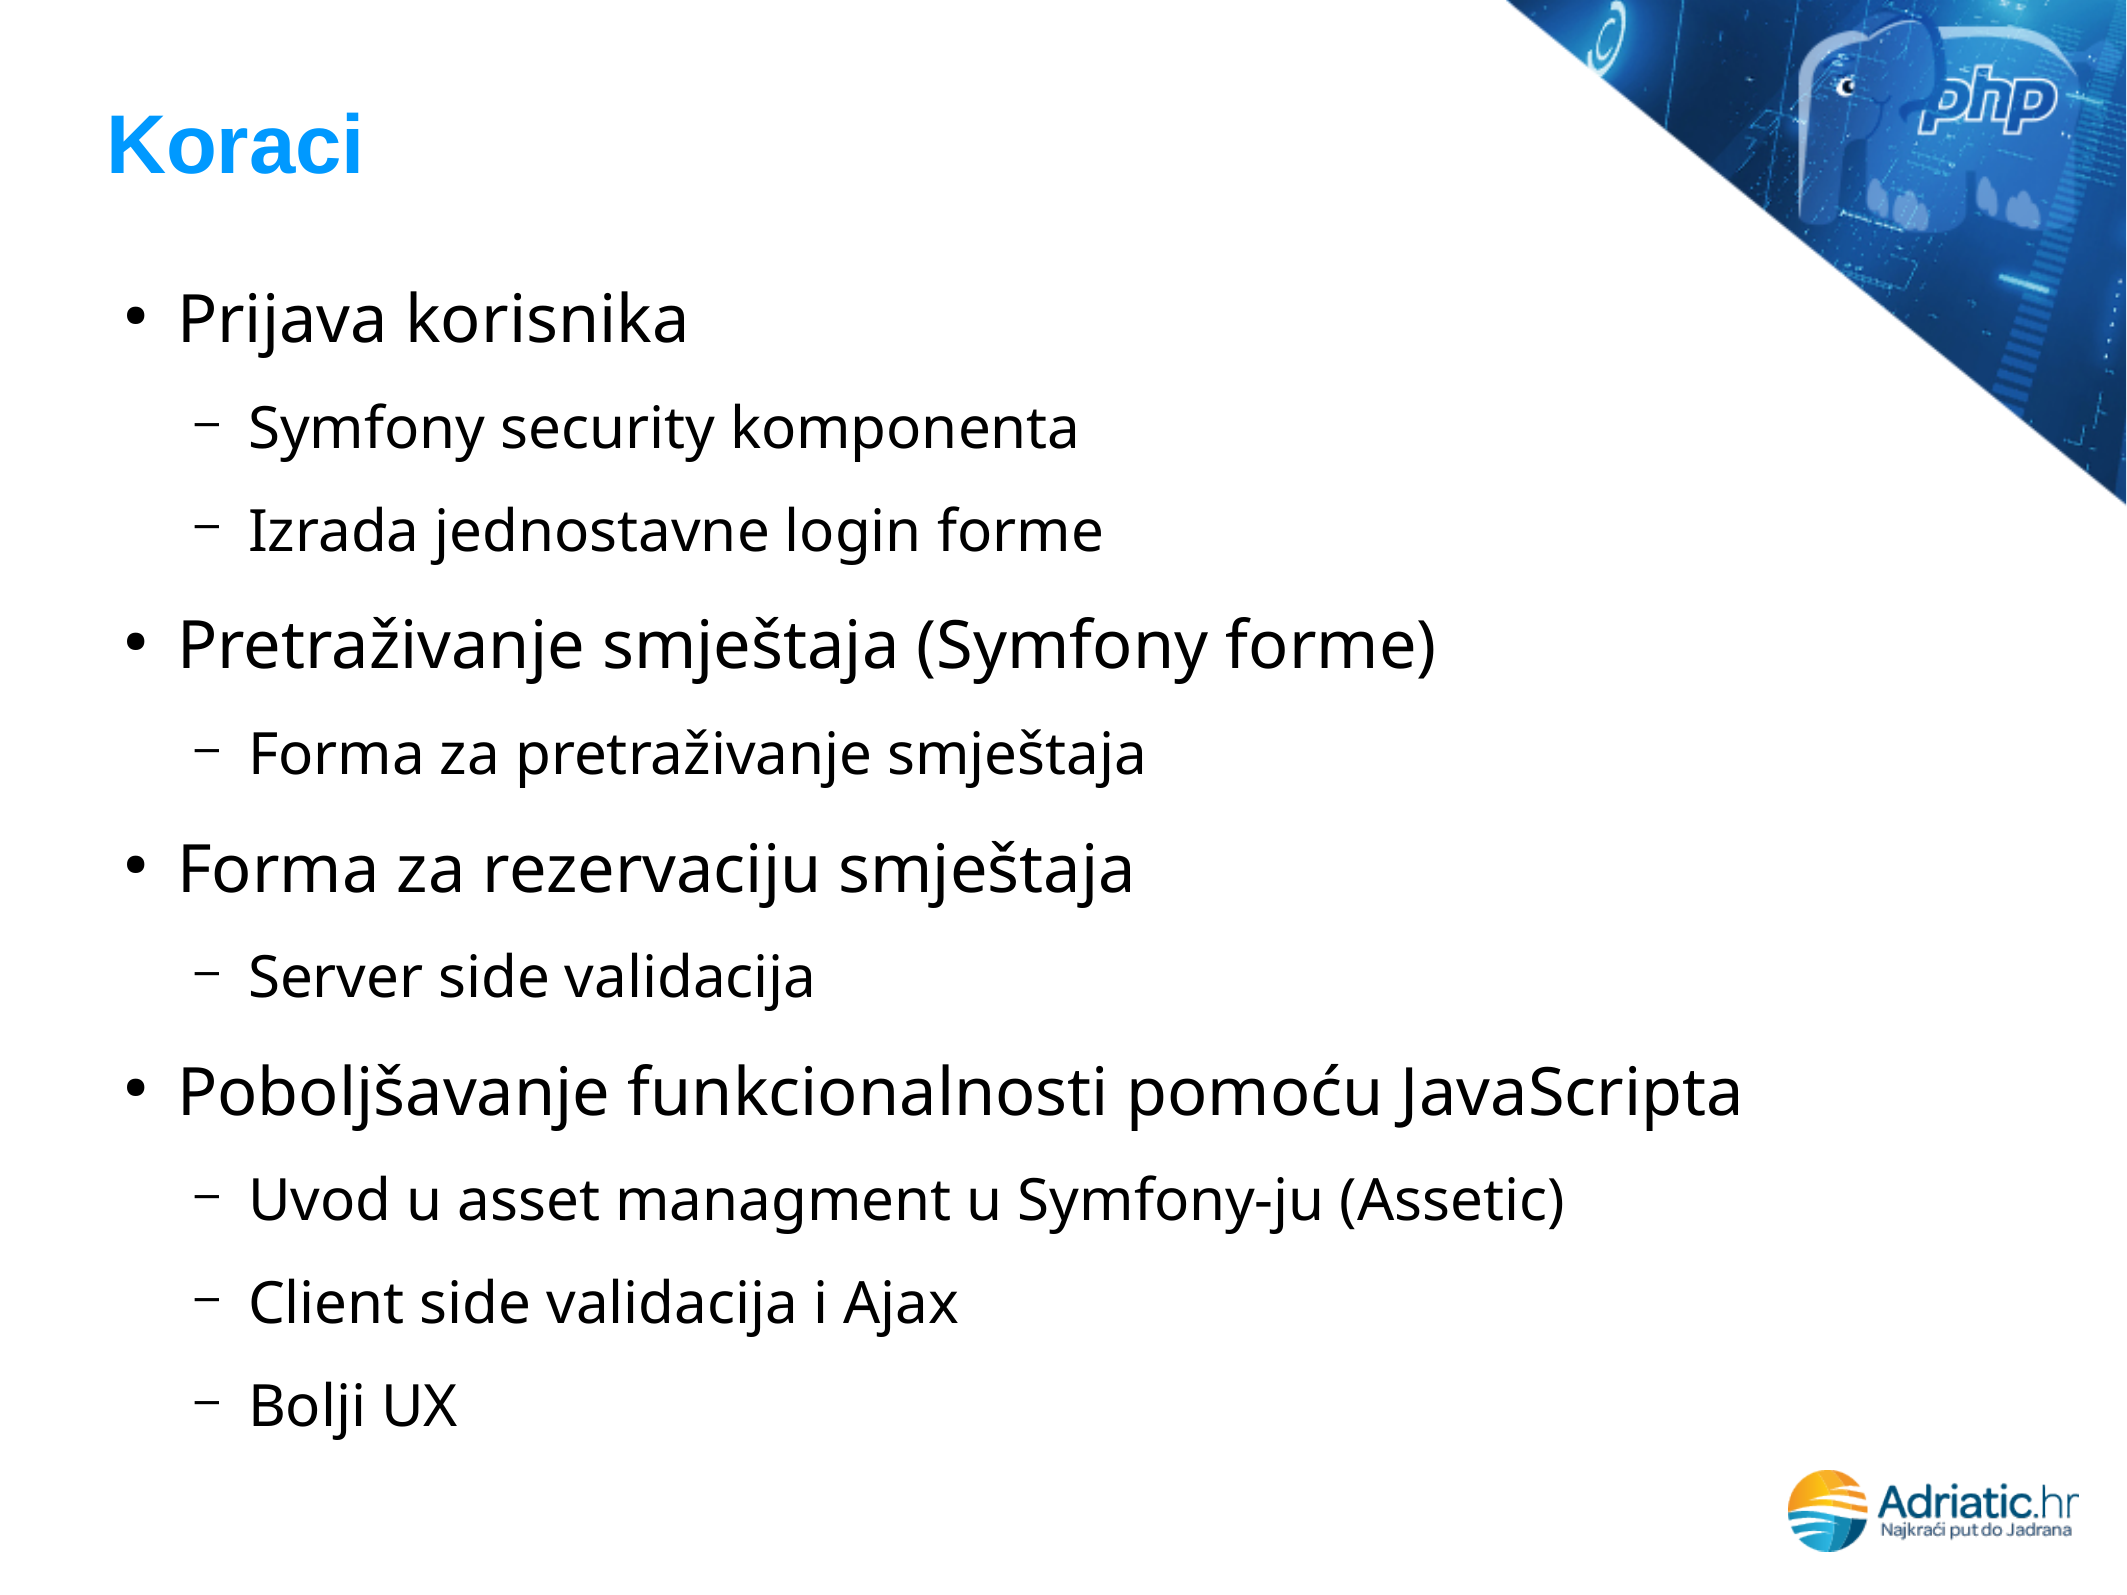

# Koraci
Prijava korisnika
Symfony security komponenta
Izrada jednostavne login forme
Pretraživanje smještaja (Symfony forme)
Forma za pretraživanje smještaja
Forma za rezervaciju smještaja
Server side validacija
Poboljšavanje funkcionalnosti pomoću JavaScripta
Uvod u asset managment u Symfony-ju (Assetic)
Client side validacija i Ajax
Bolji UX